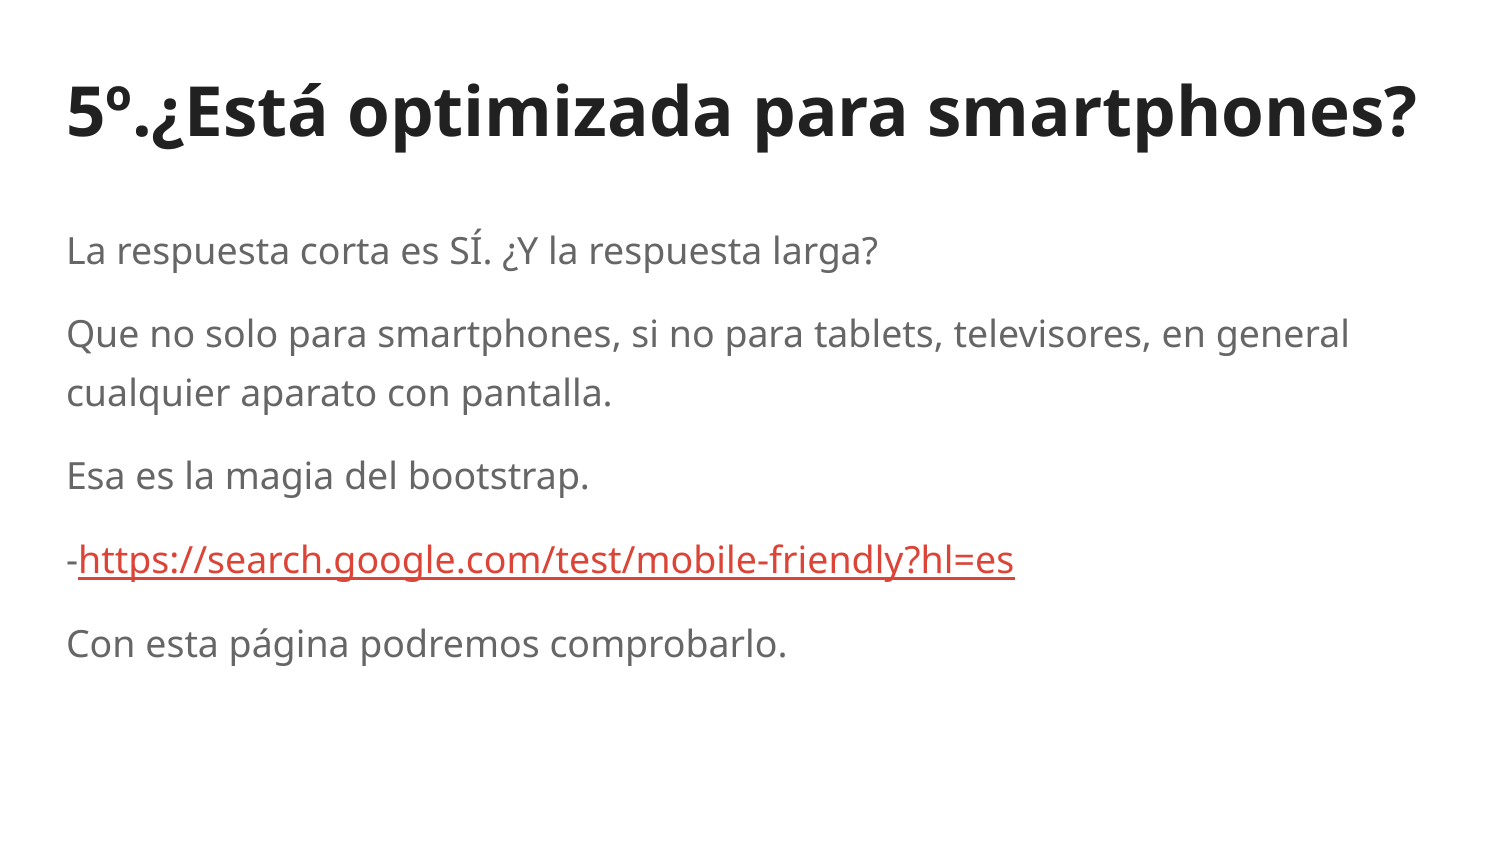

# 5º.¿Está optimizada para smartphones?
La respuesta corta es SÍ. ¿Y la respuesta larga?
Que no solo para smartphones, si no para tablets, televisores, en general cualquier aparato con pantalla.
Esa es la magia del bootstrap.
-https://search.google.com/test/mobile-friendly?hl=es
Con esta página podremos comprobarlo.